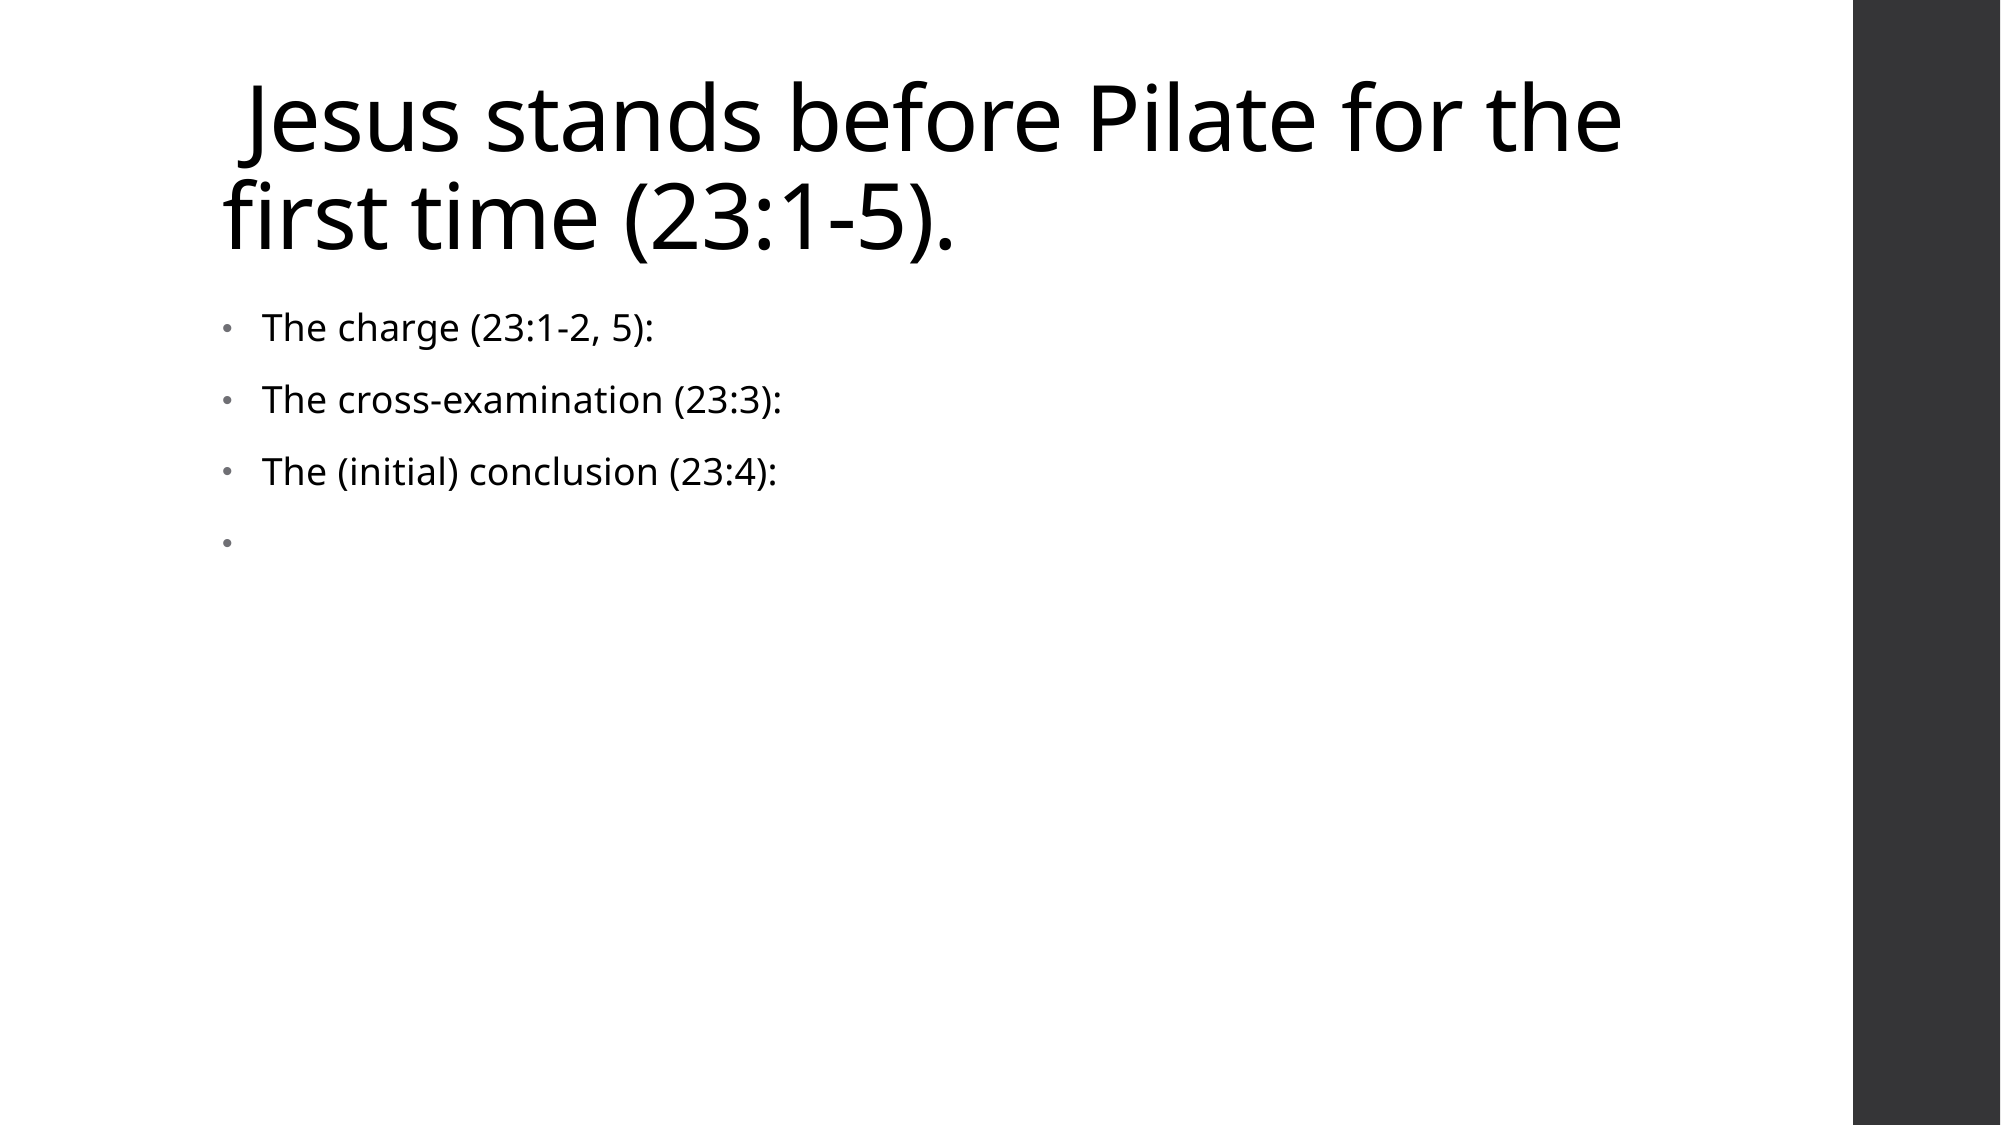

# Jesus stands before Pilate for the first time (23:1-5).
 The charge (23:1-2, 5):
 The cross-examination (23:3):
 The (initial) conclusion (23:4):